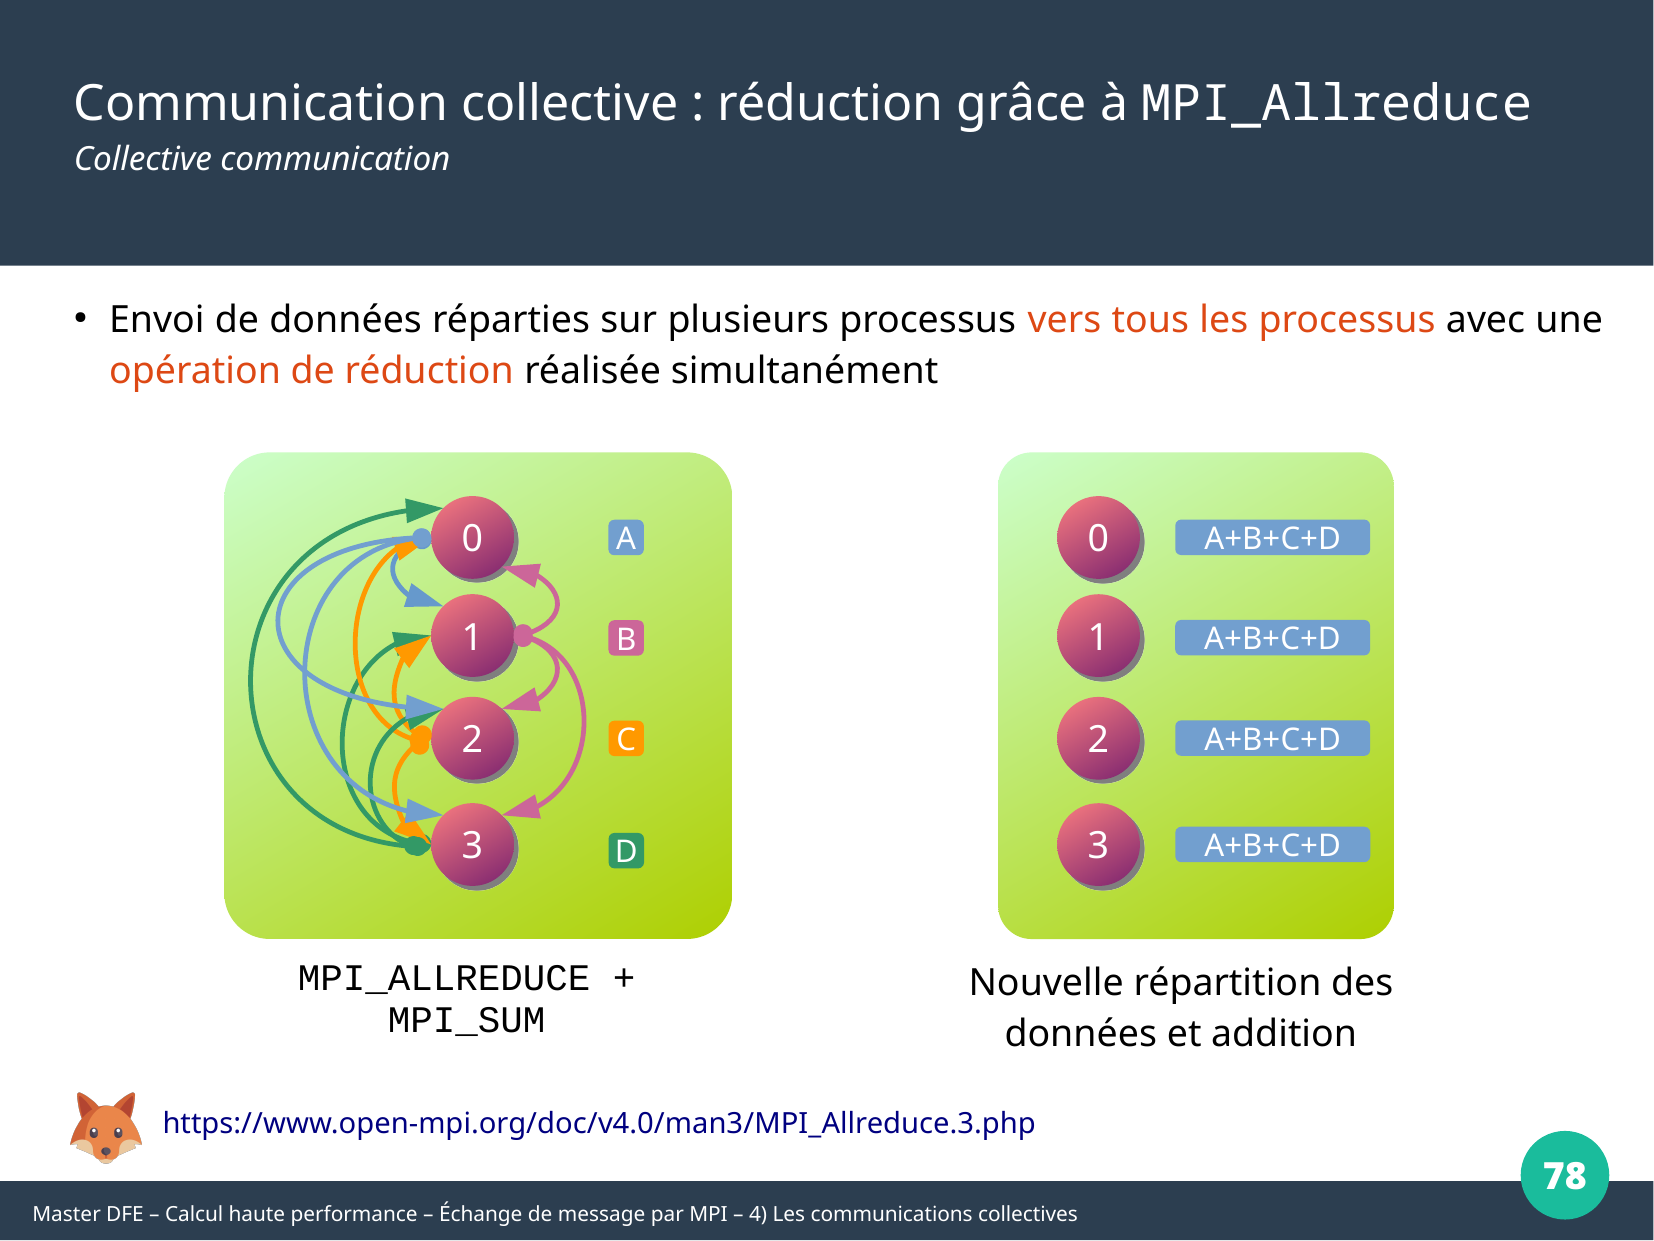

Communication collective : réduction grâce à MPI_Allreduce
Collective communication
Envoi de données réparties sur plusieurs processus vers tous les processus avec une opération de réduction réalisée simultanément
0
0
A+B+C+D
A
1
1
A+B+C+D
B
2
2
A+B+C+D
C
3
3
A+B+C+D
D
Nouvelle répartition des données et addition
MPI_ALLREDUCE + MPI_SUM
https://www.open-mpi.org/doc/v4.0/man3/MPI_Allreduce.3.php
78
Master DFE – Calcul haute performance – Échange de message par MPI – 4) Les communications collectives